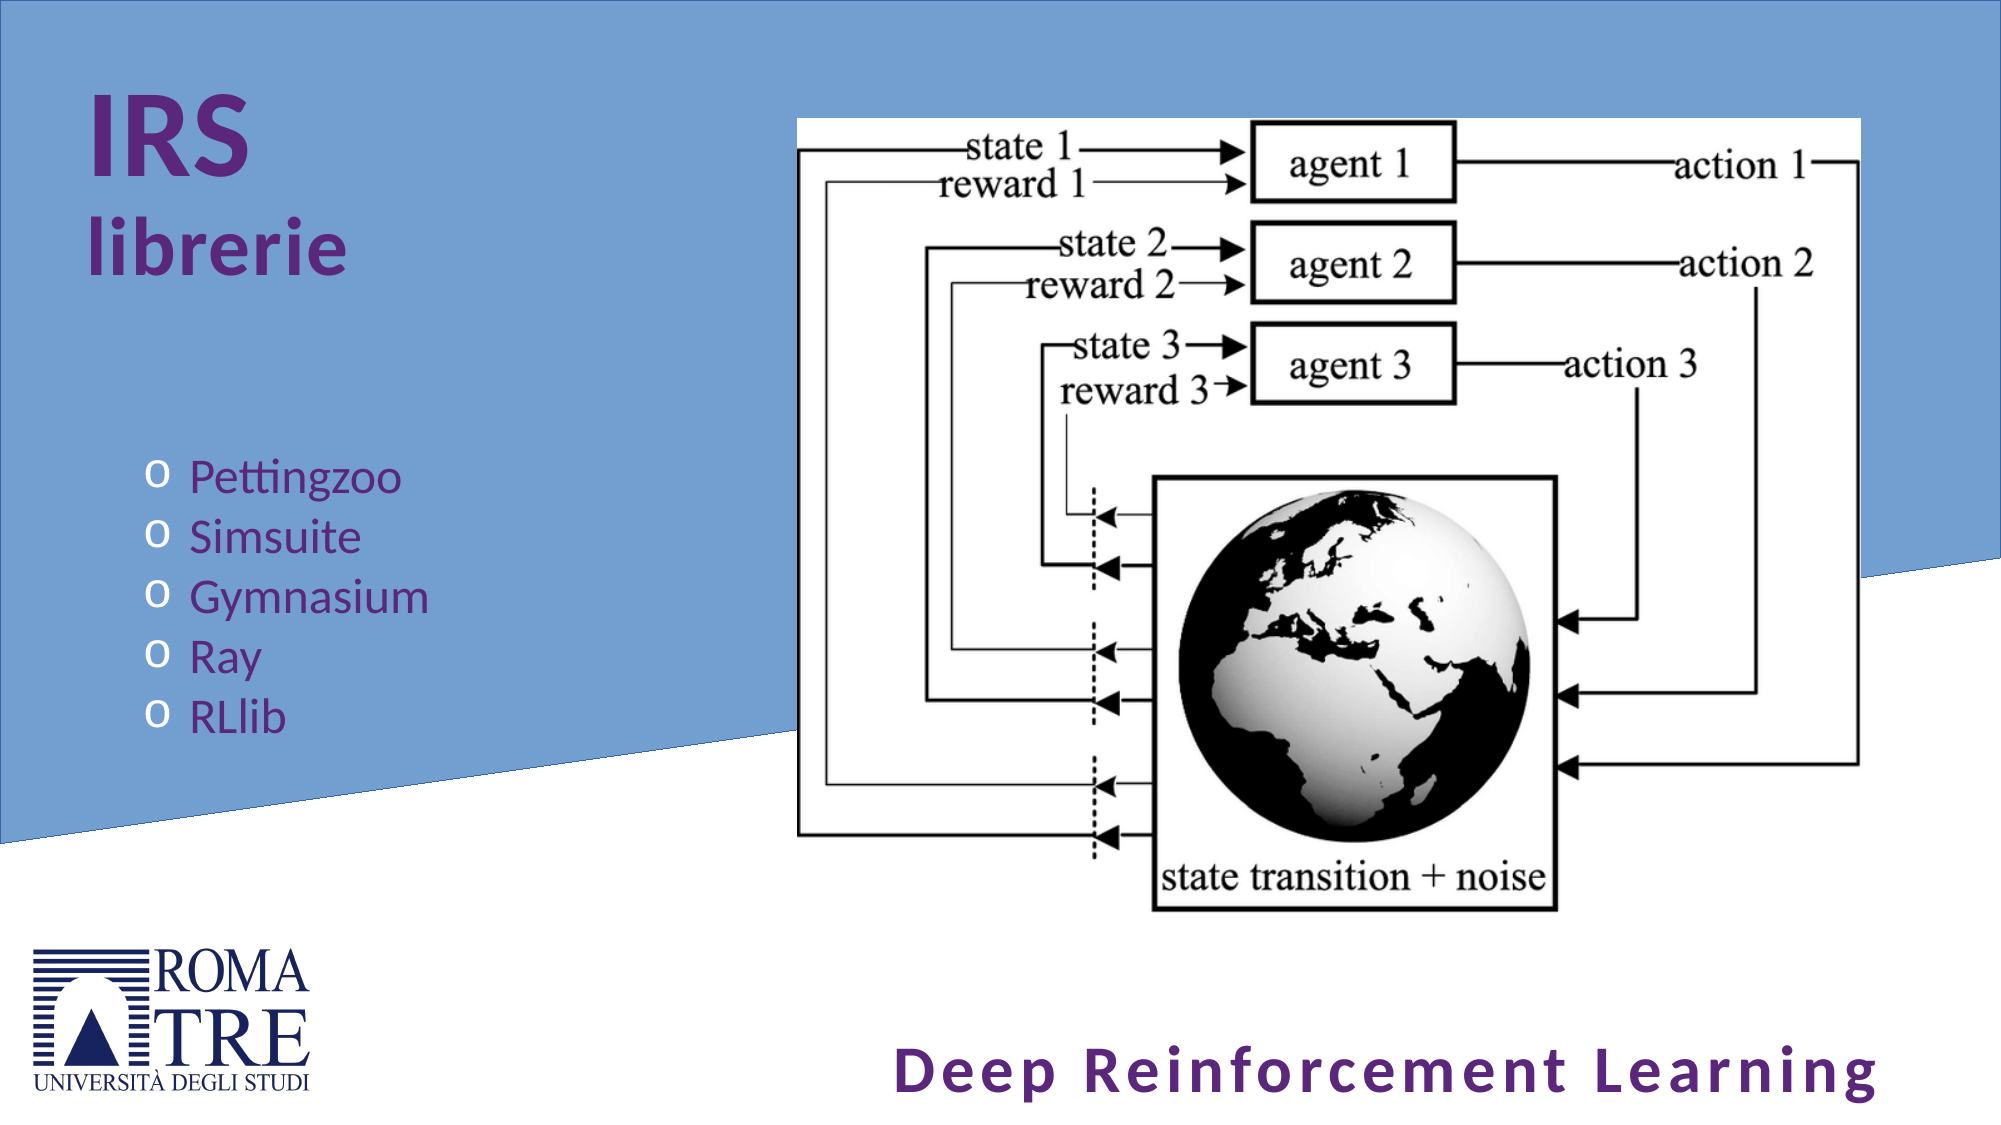

IRS
librerie
Pettingzoo
Simsuite
Gymnasium
Ray
RLlib
# Deep Reinforcement Learning